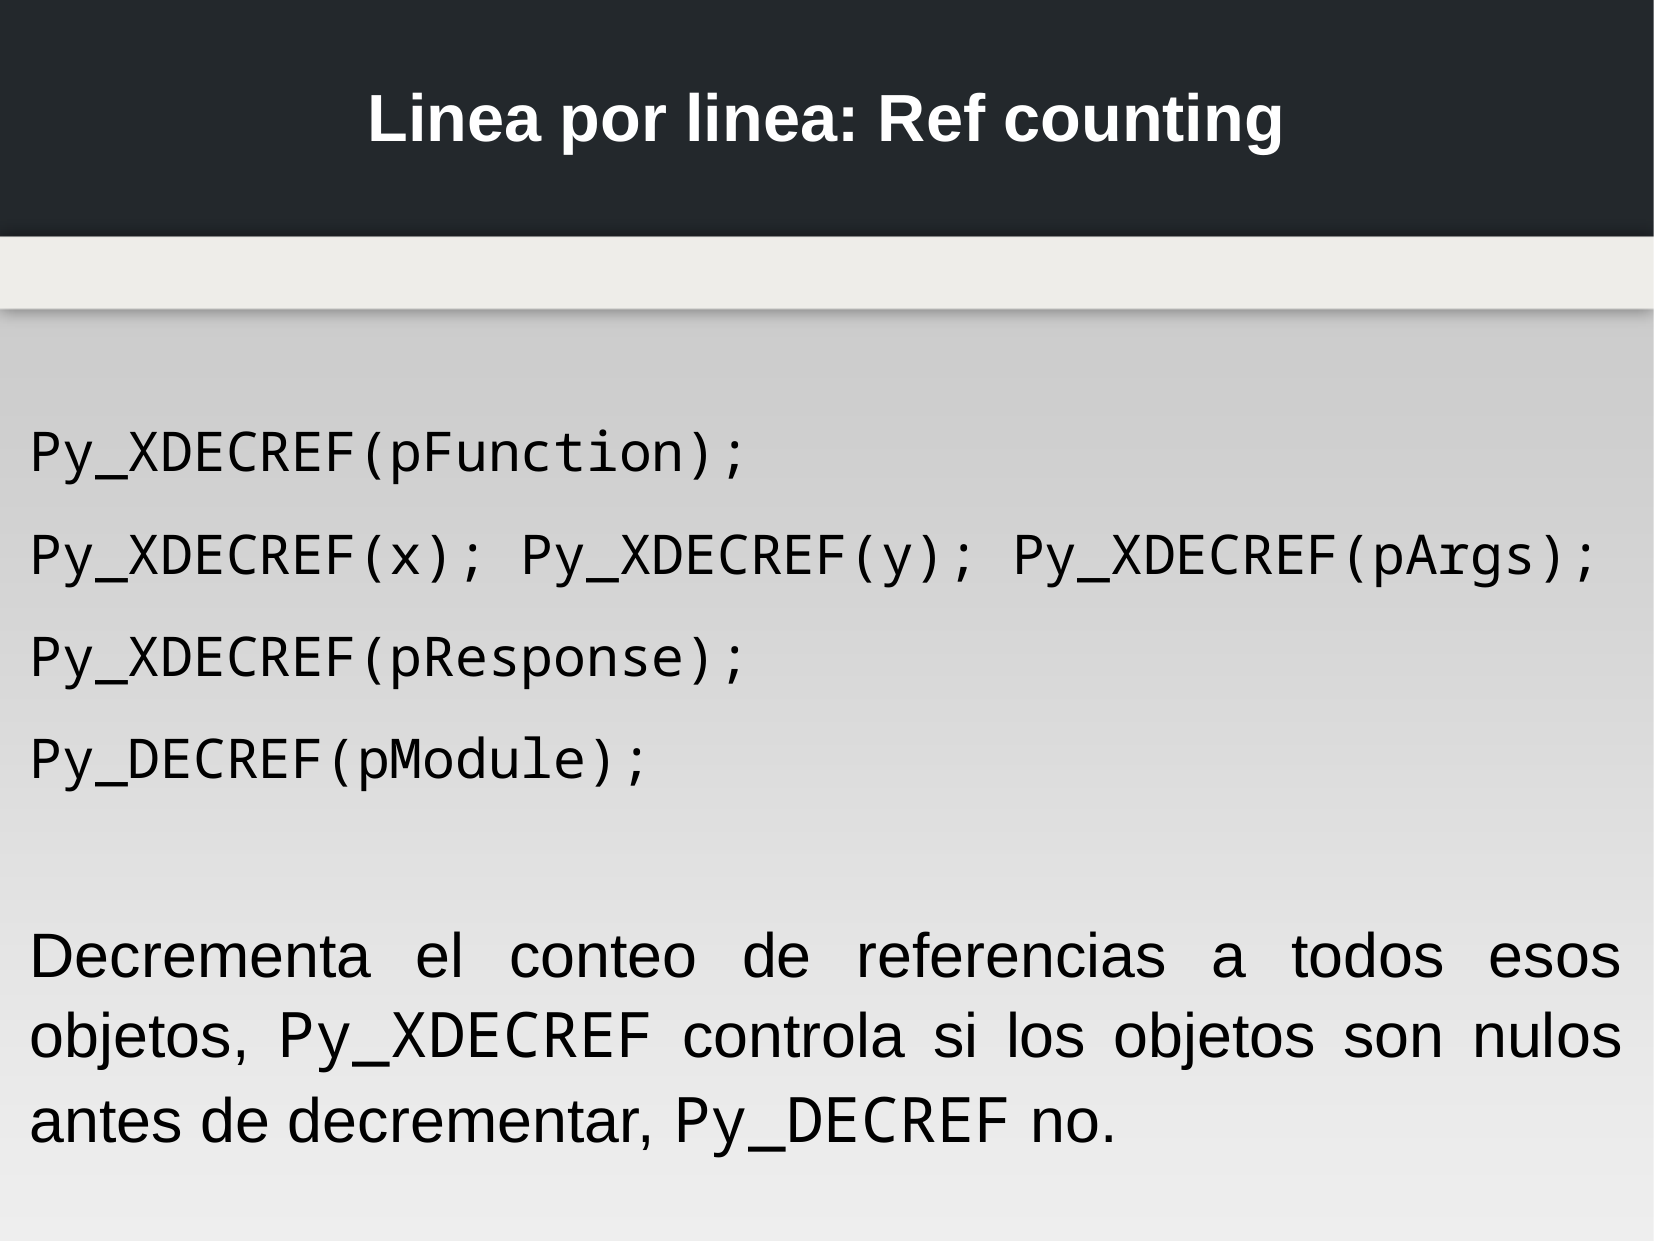

# Linea por linea: Ref counting
Py_XDECREF(pFunction);
Py_XDECREF(x); Py_XDECREF(y); Py_XDECREF(pArgs);
Py_XDECREF(pResponse);
Py_DECREF(pModule);
Decrementa el conteo de referencias a todos esos objetos, Py_XDECREF controla si los objetos son nulos antes de decrementar, Py_DECREF no.